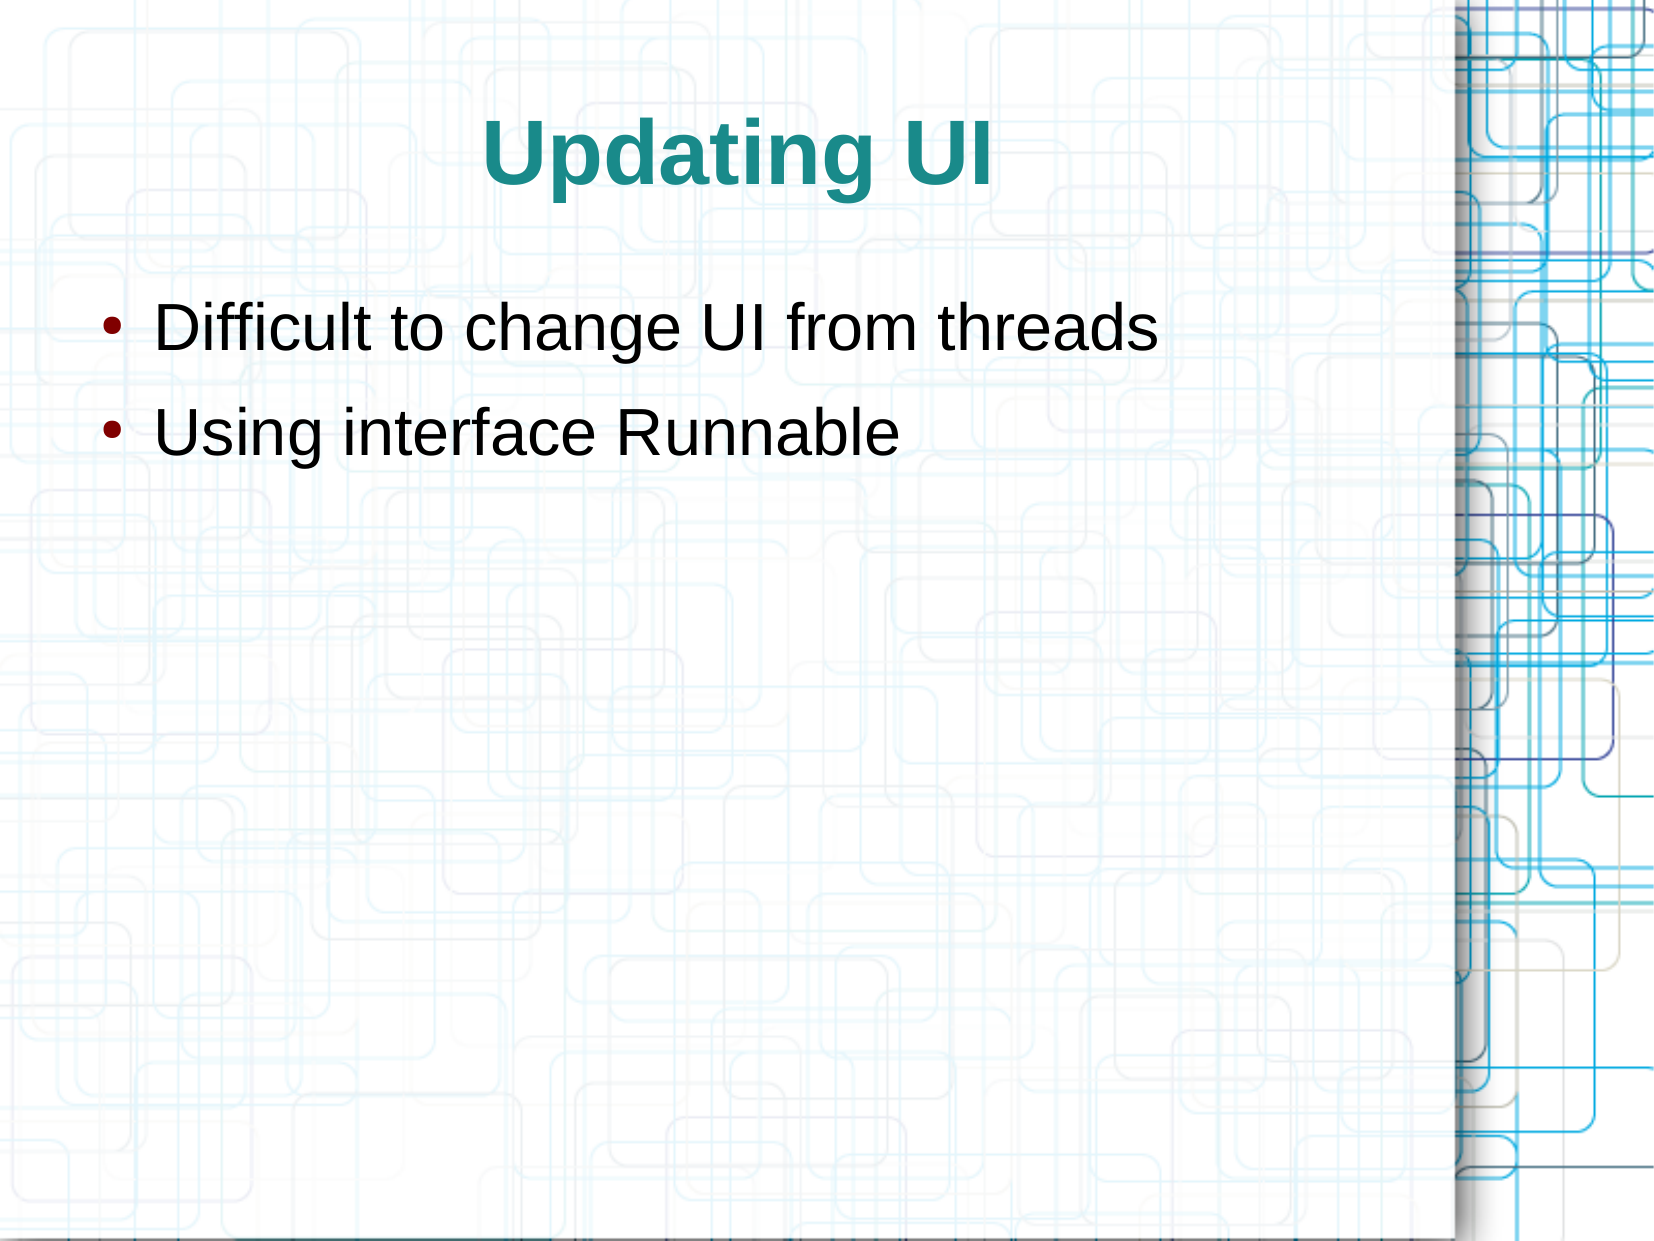

# Updating UI
Difficult to change UI from threads
Using interface Runnable